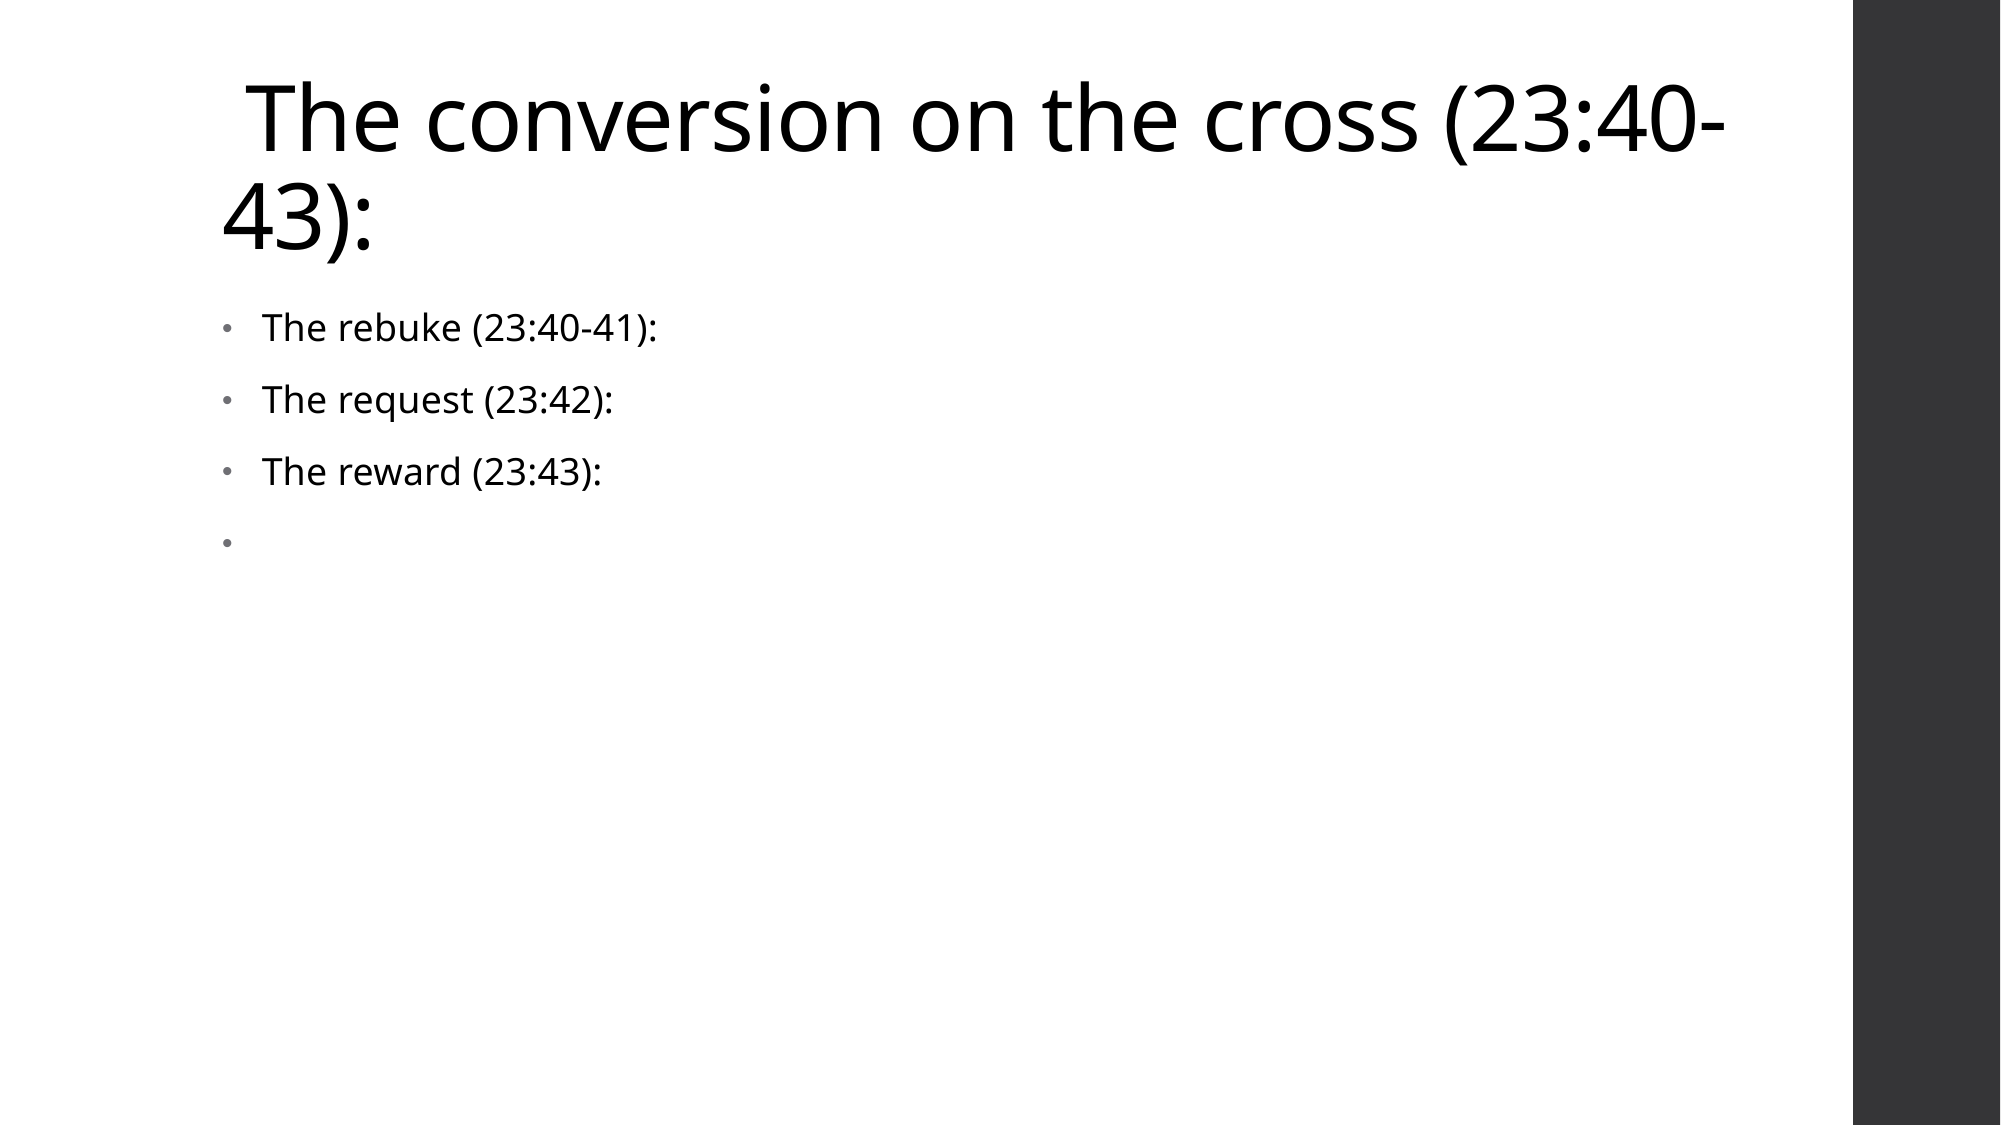

# The conversion on the cross (23:40-43):
 The rebuke (23:40-41):
 The request (23:42):
 The reward (23:43):